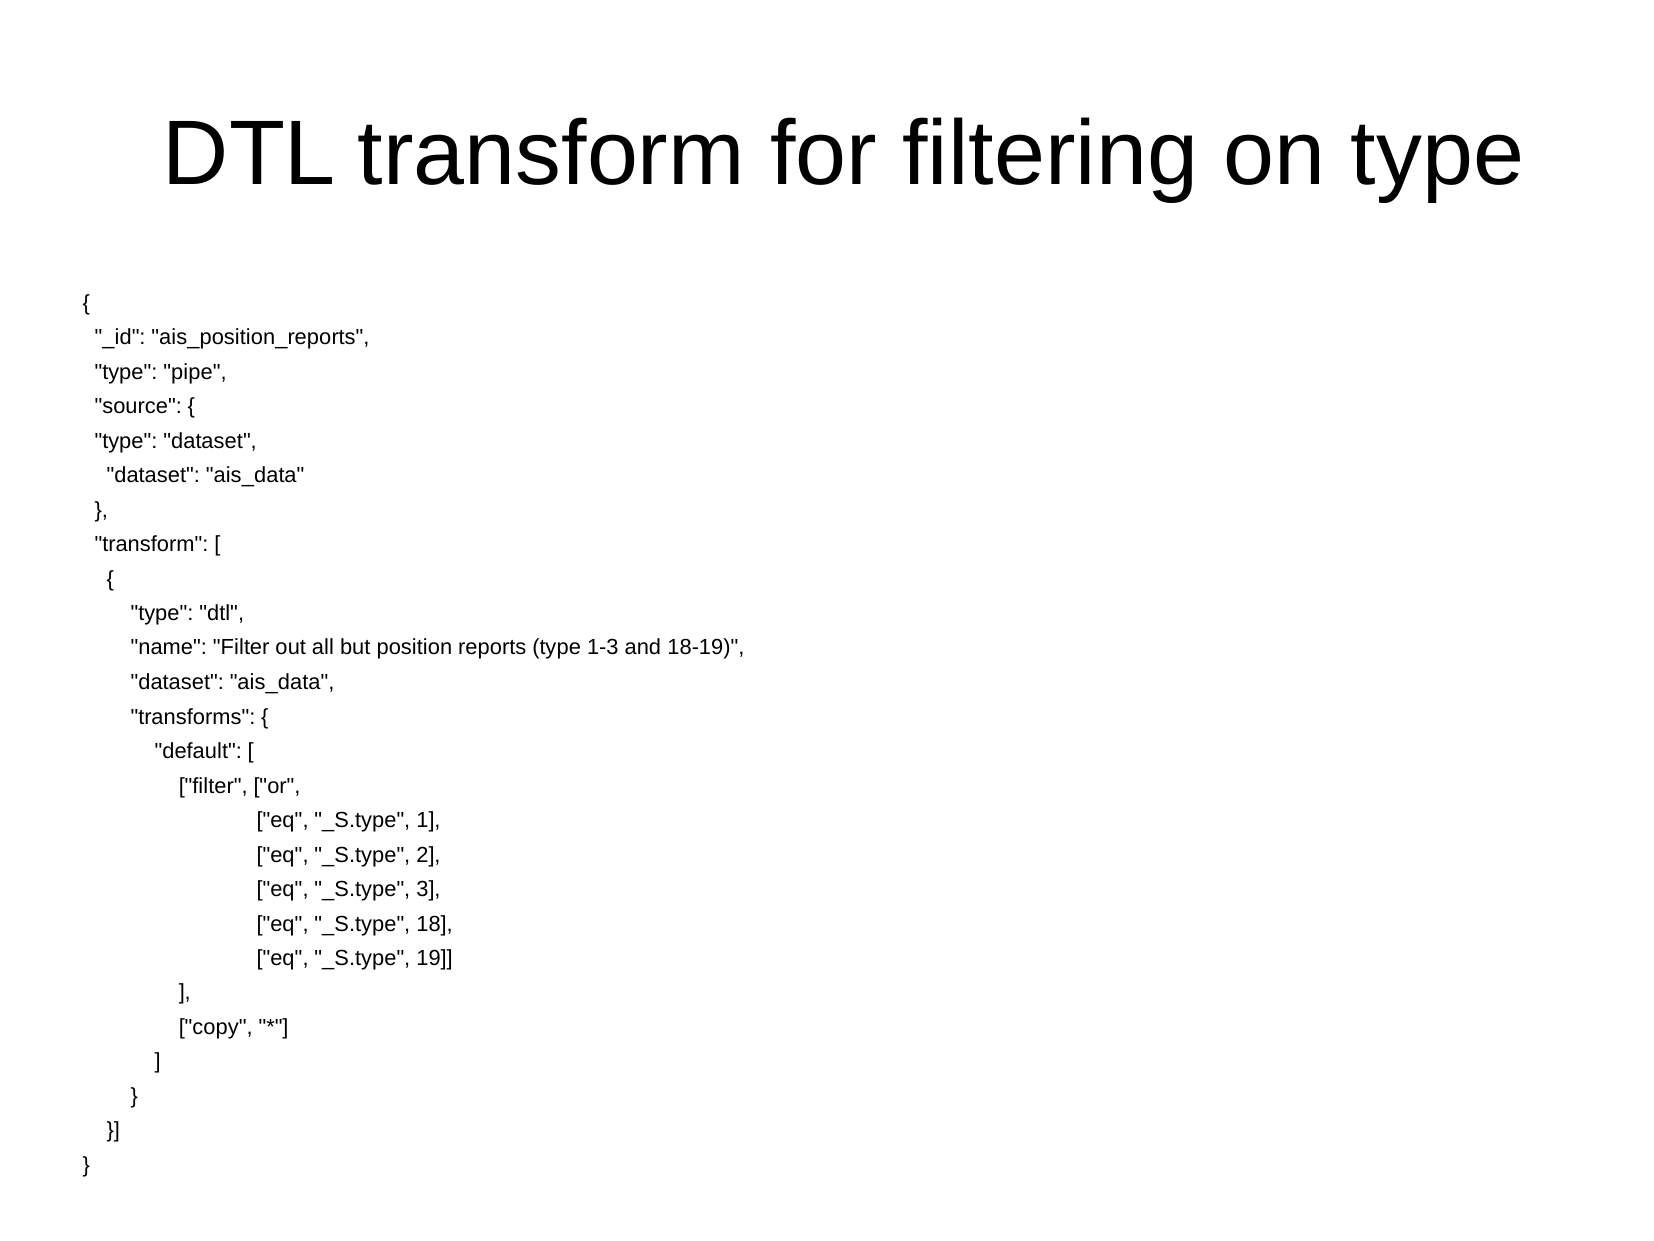

# DTL transform for filtering on type
{
 "_id": "ais_position_reports",
 "type": "pipe",
 "source": {
 "type": "dataset",
 "dataset": "ais_data"
 },
 "transform": [
 {
 "type": "dtl",
 "name": "Filter out all but position reports (type 1-3 and 18-19)",
 "dataset": "ais_data",
 "transforms": {
 "default": [
 ["filter", ["or",
 ["eq", "_S.type", 1],
 ["eq", "_S.type", 2],
 ["eq", "_S.type", 3],
 ["eq", "_S.type", 18],
 ["eq", "_S.type", 19]]
 ],
 ["copy", "*"]
 ]
 }
 }]
}